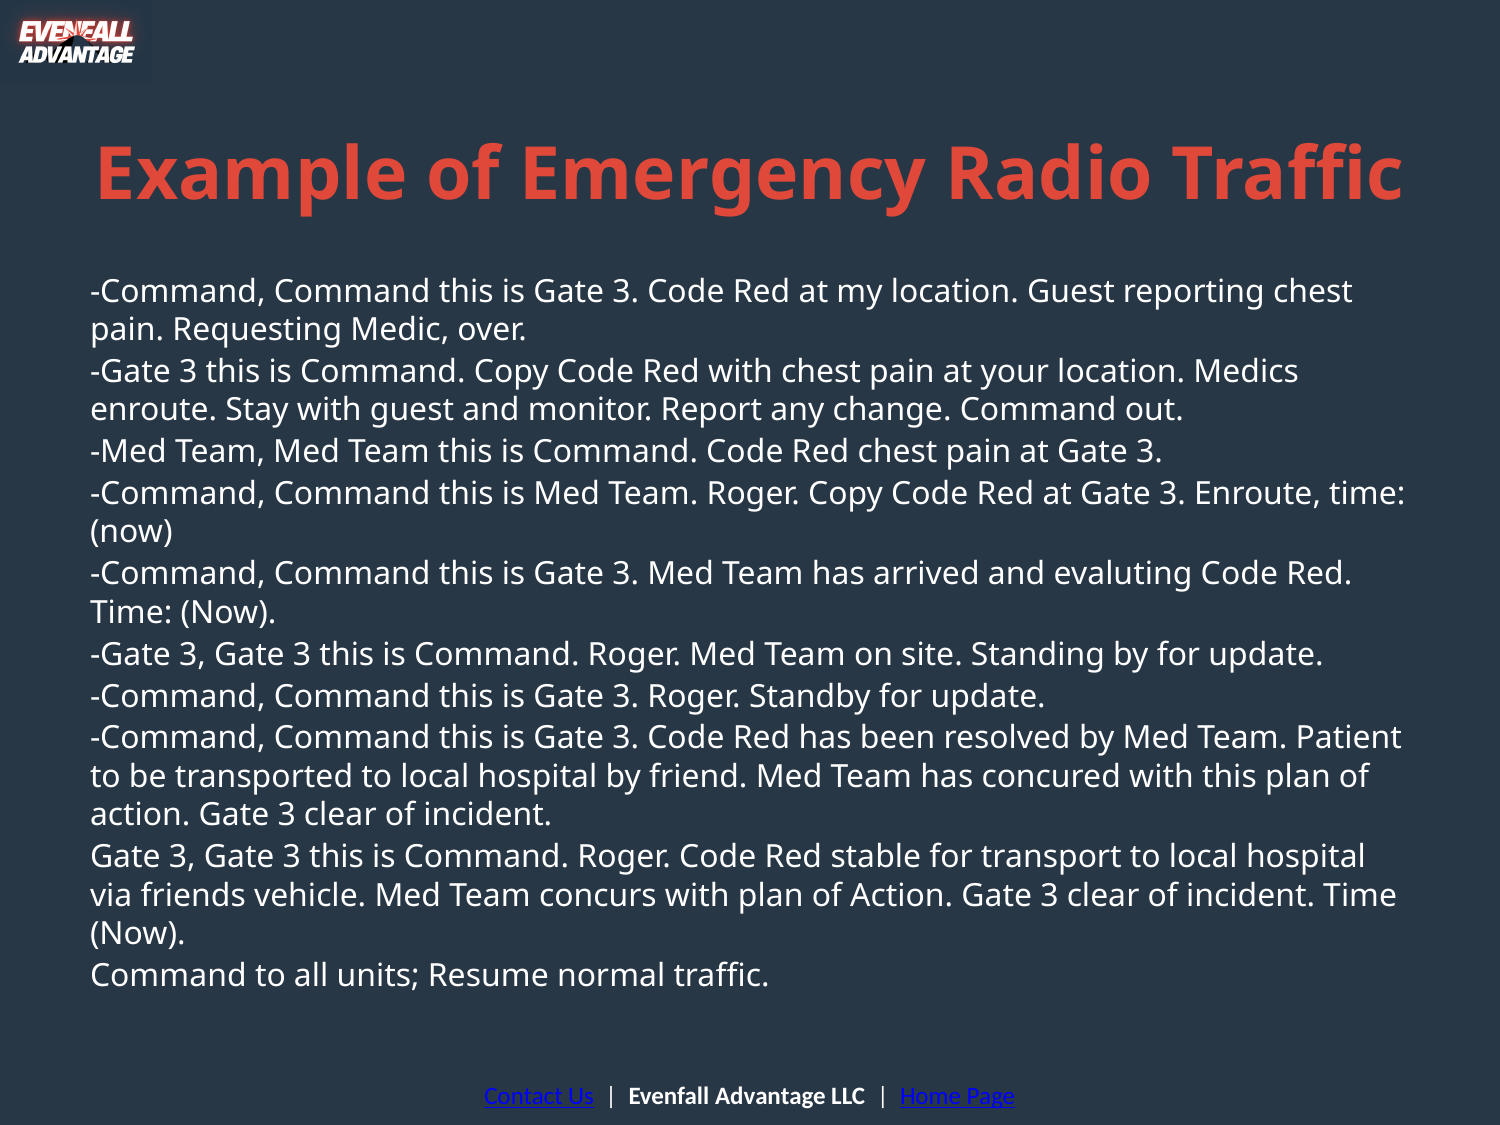

# Example of Emergency Radio Traffic
-Command, Command this is Gate 3. Code Red at my location. Guest reporting chest pain. Requesting Medic, over.
-Gate 3 this is Command. Copy Code Red with chest pain at your location. Medics enroute. Stay with guest and monitor. Report any change. Command out.
-Med Team, Med Team this is Command. Code Red chest pain at Gate 3.
-Command, Command this is Med Team. Roger. Copy Code Red at Gate 3. Enroute, time: (now)
-Command, Command this is Gate 3. Med Team has arrived and evaluting Code Red. Time: (Now).
-Gate 3, Gate 3 this is Command. Roger. Med Team on site. Standing by for update.
-Command, Command this is Gate 3. Roger. Standby for update.
-Command, Command this is Gate 3. Code Red has been resolved by Med Team. Patient to be transported to local hospital by friend. Med Team has concured with this plan of action. Gate 3 clear of incident.
Gate 3, Gate 3 this is Command. Roger. Code Red stable for transport to local hospital via friends vehicle. Med Team concurs with plan of Action. Gate 3 clear of incident. Time (Now).
Command to all units; Resume normal traffic.